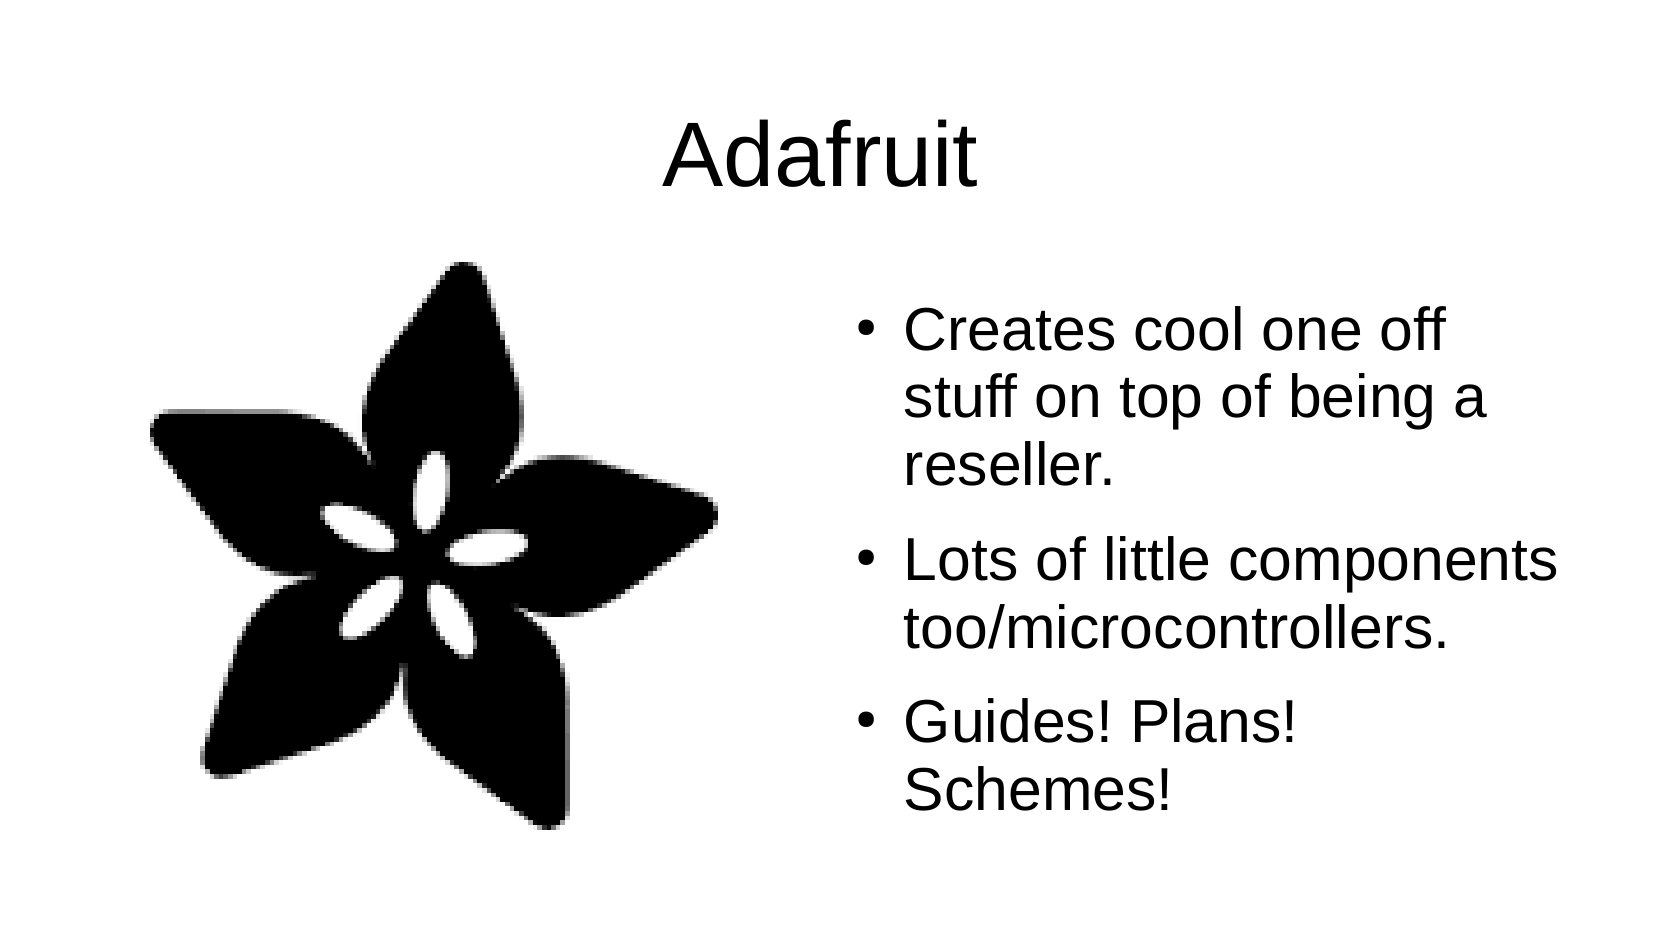

# Adafruit
Creates cool one off stuff on top of being a reseller.
Lots of little components too/microcontrollers.
Guides! Plans! Schemes!